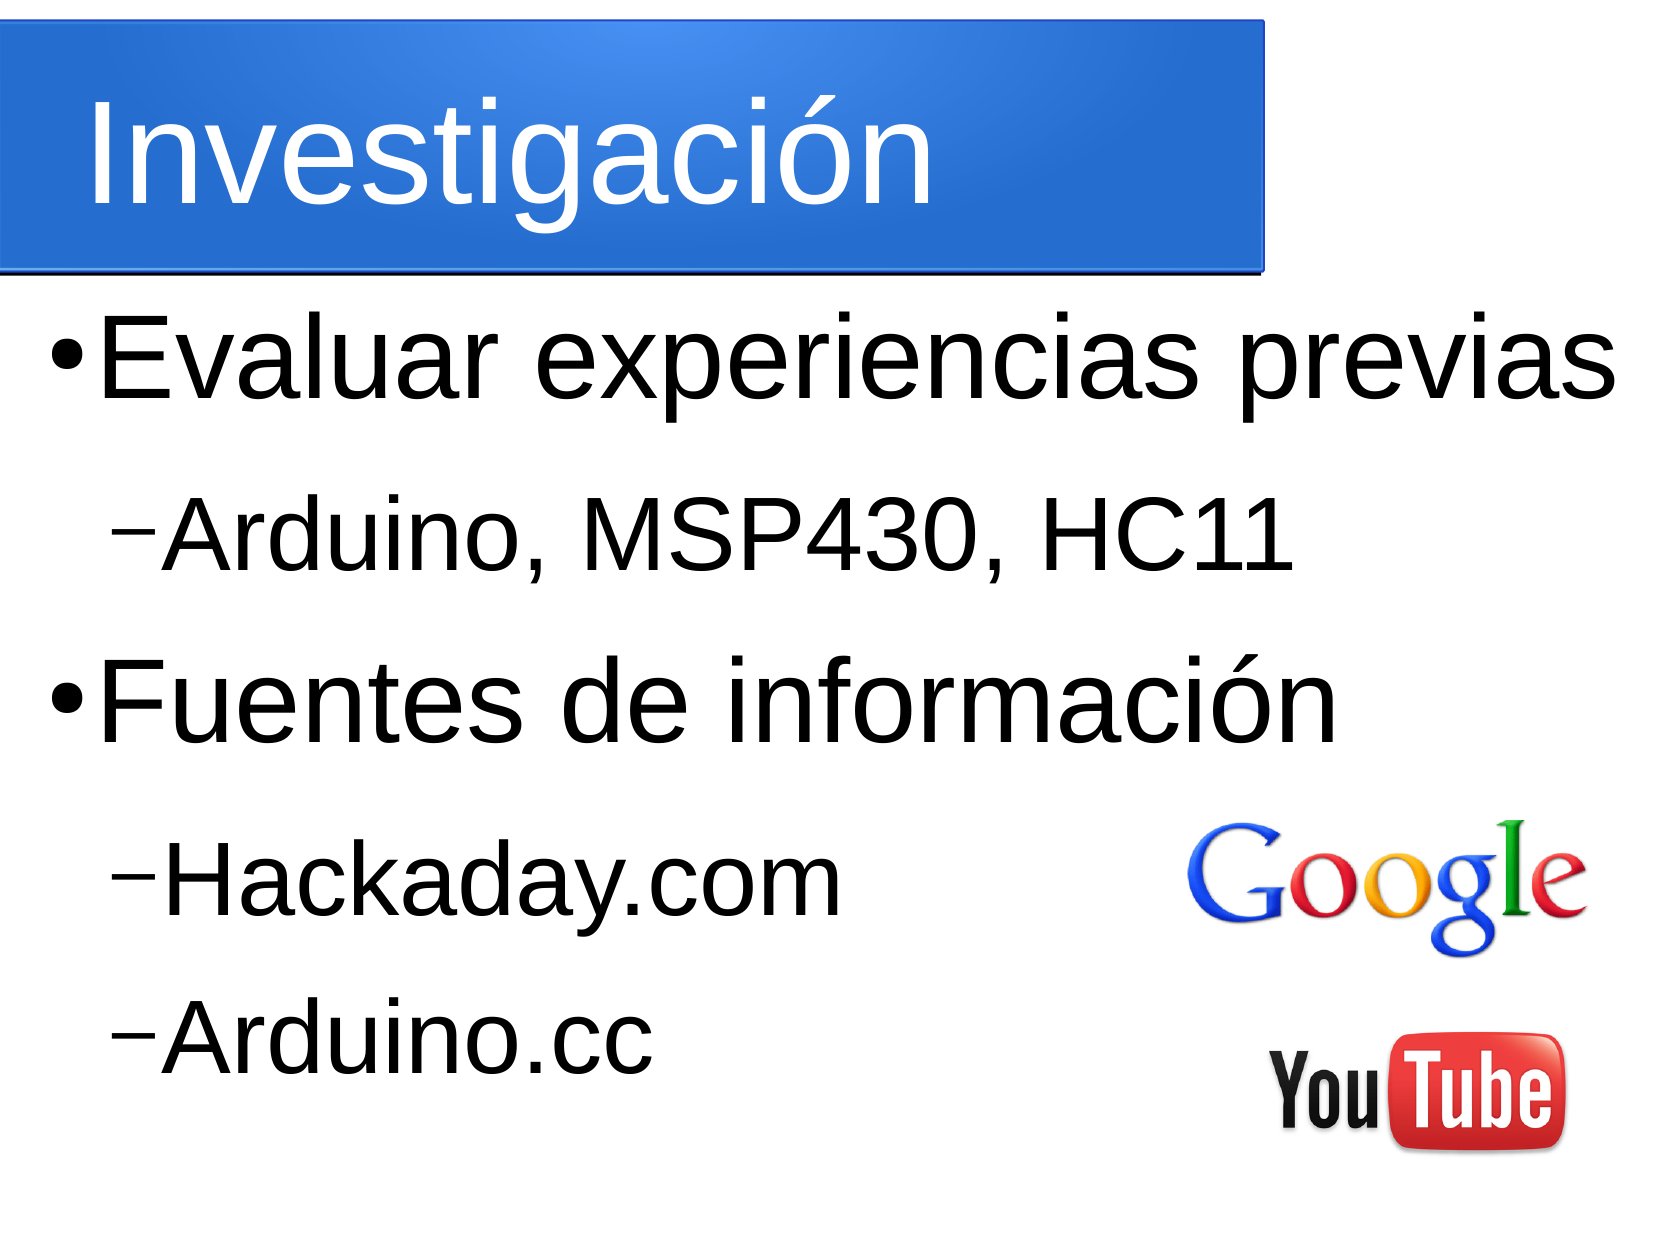

# Investigación
Evaluar experiencias previas
Arduino, MSP430, HC11
Fuentes de información
Hackaday.com
Arduino.cc